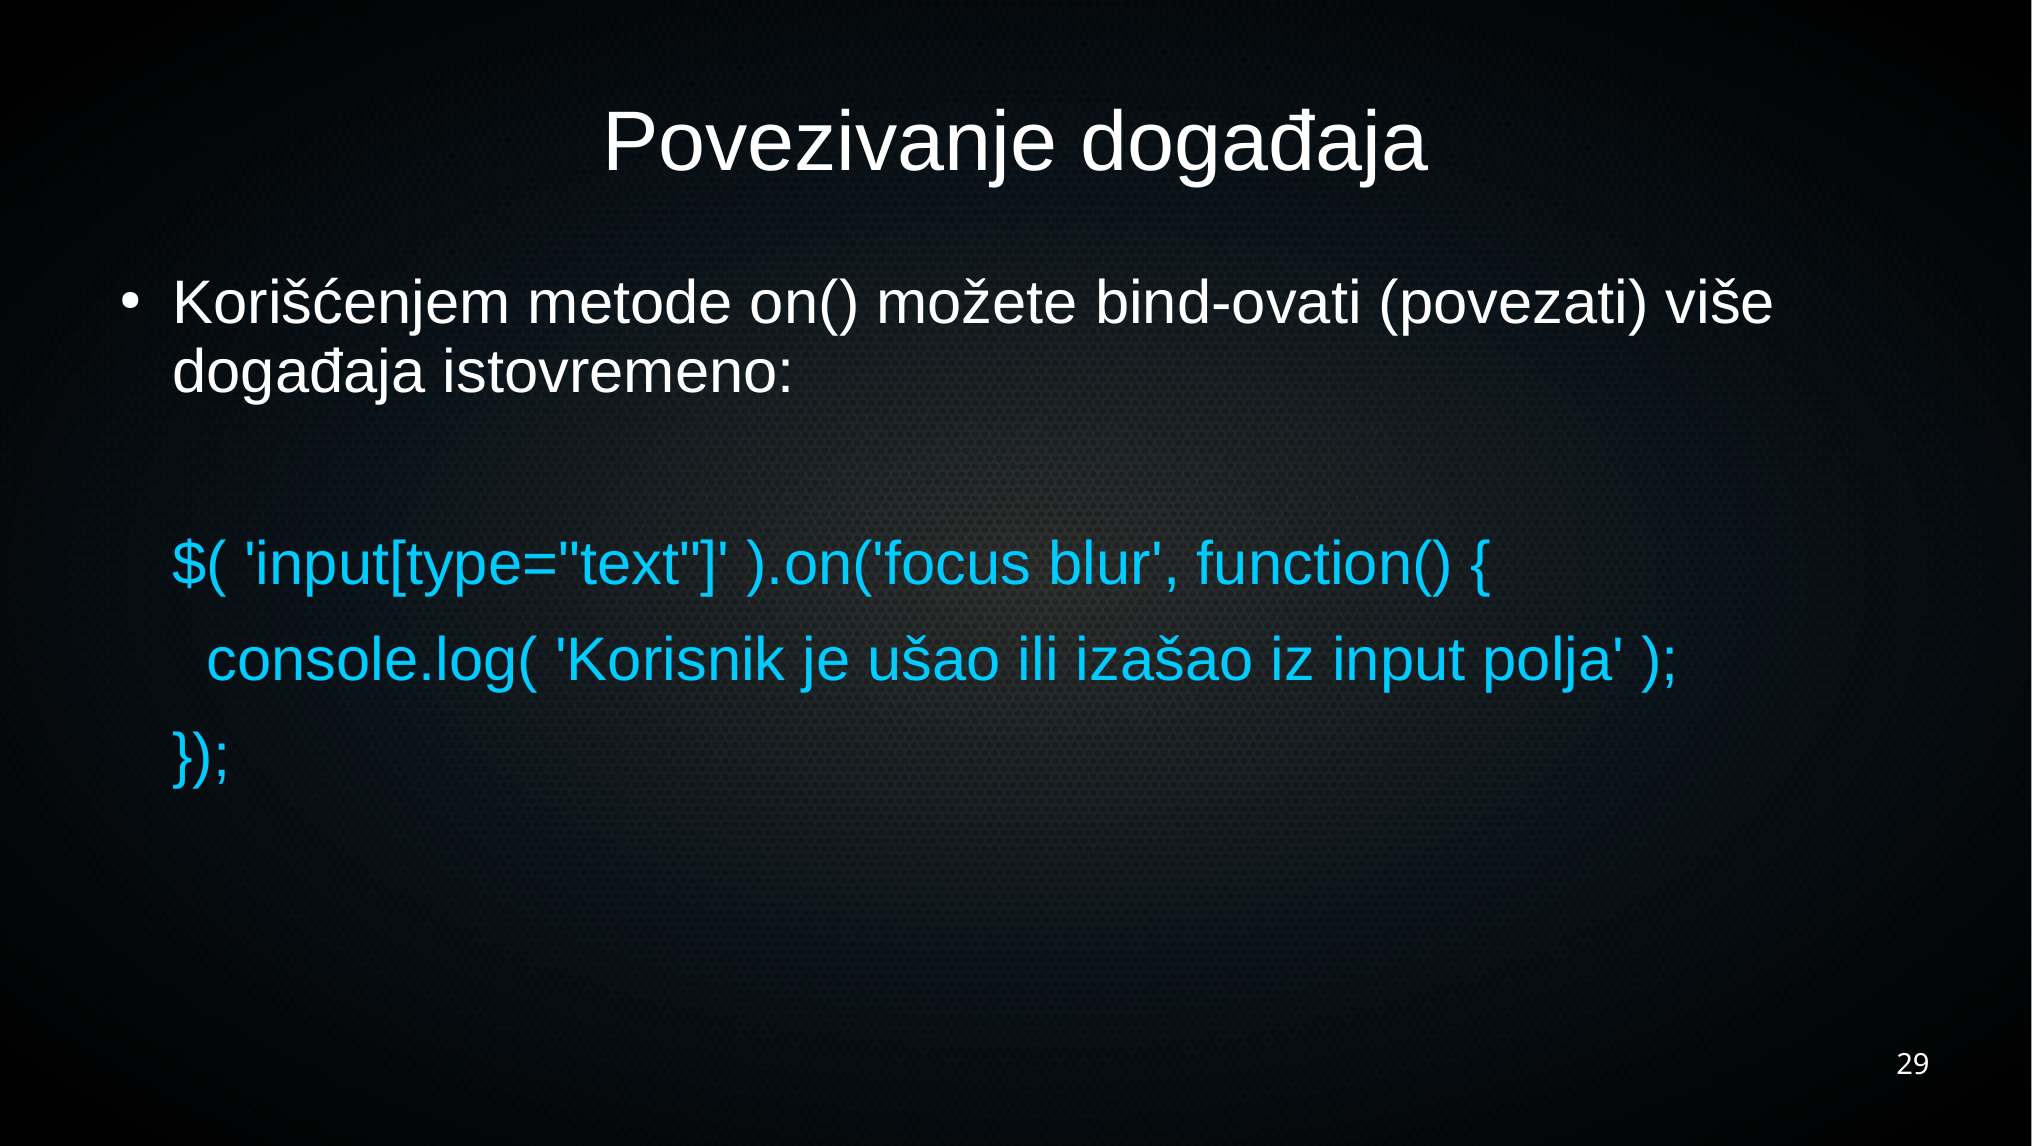

# Povezivanje događaja
Korišćenjem metode on() možete bind-ovati (povezati) više događaja istovremeno:
$( 'input[type="text"]' ).on('focus blur', function() {
 console.log( 'Korisnik je ušao ili izašao iz input polja' );
});
29